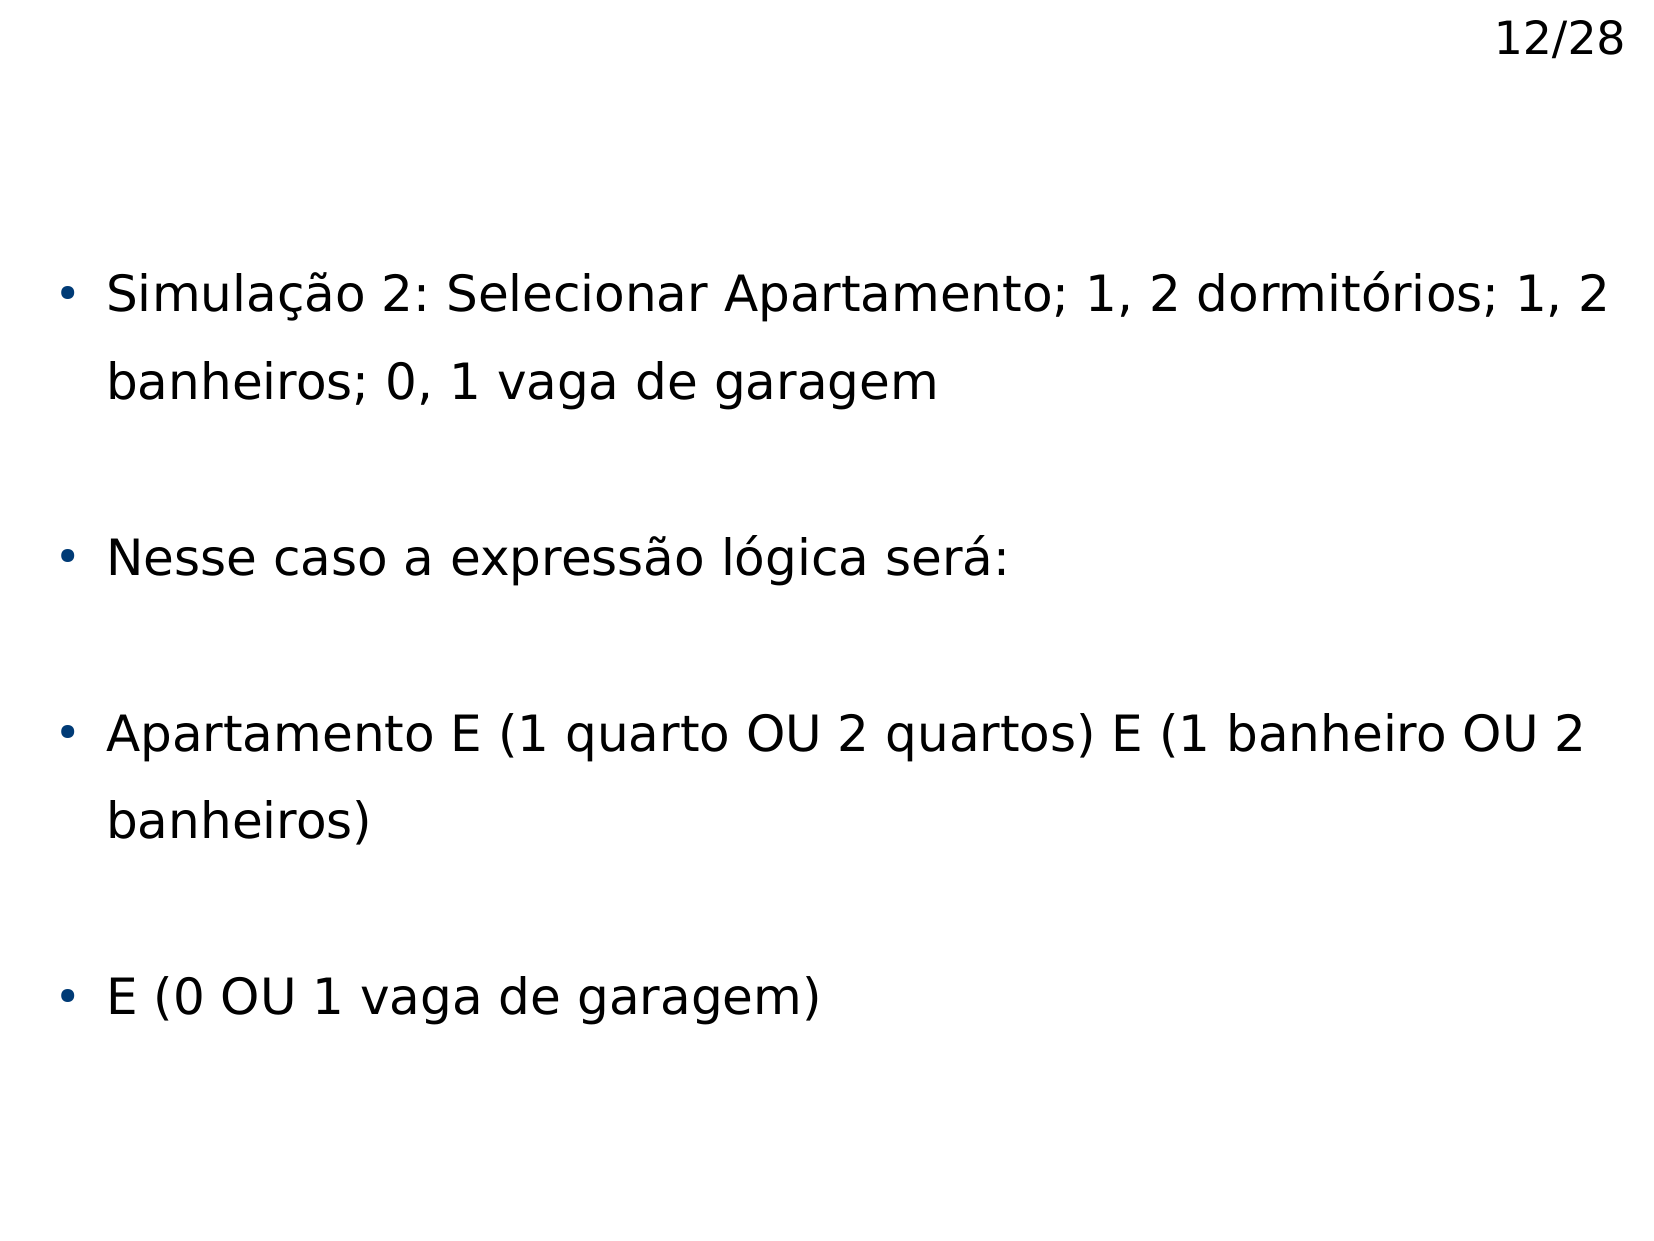

12
#
Simulação 2: Selecionar Apartamento; 1, 2 dormitórios; 1, 2 banheiros; 0, 1 vaga de garagem
Nesse caso a expressão lógica será:
Apartamento E (1 quarto OU 2 quartos) E (1 banheiro OU 2 banheiros)
E (0 OU 1 vaga de garagem)